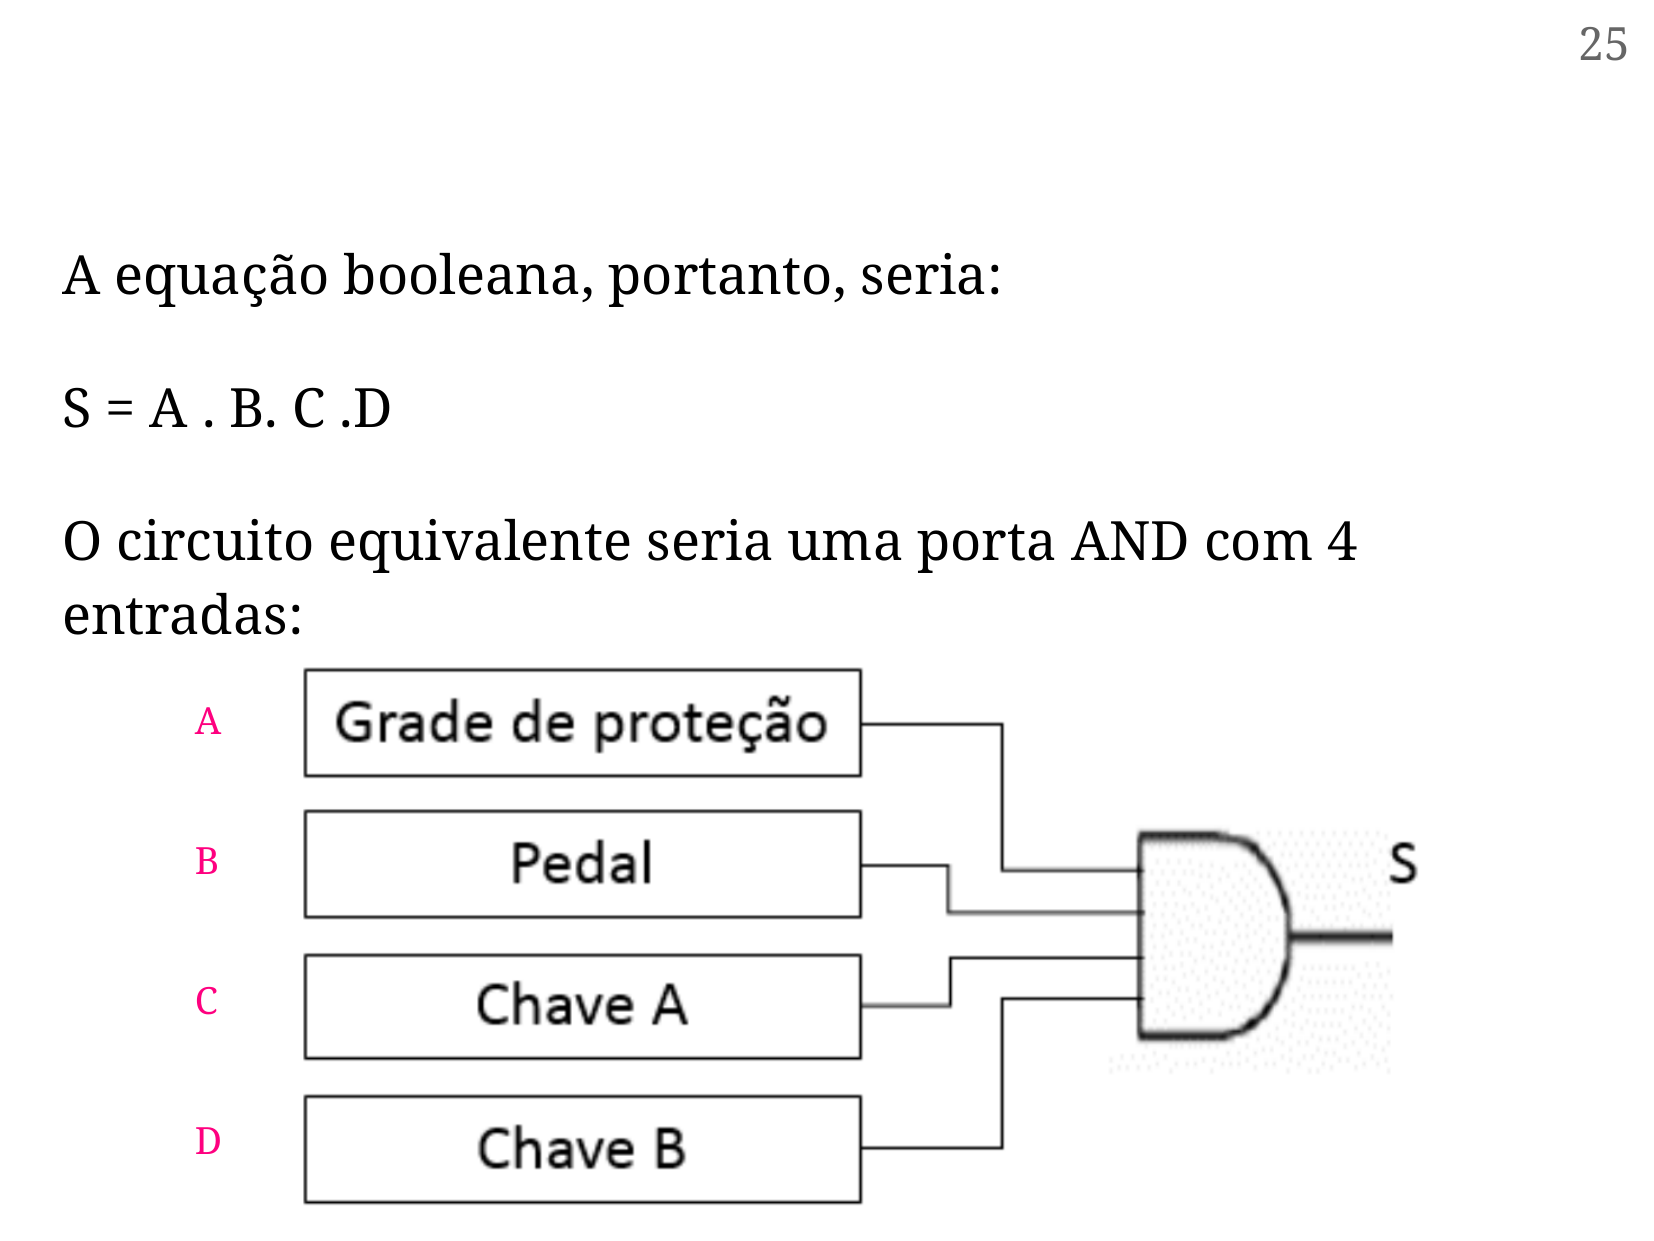

25
#
A equação booleana, portanto, seria:
S = A . B. C .D
O circuito equivalente seria uma porta AND com 4 entradas:
A
B
C
D